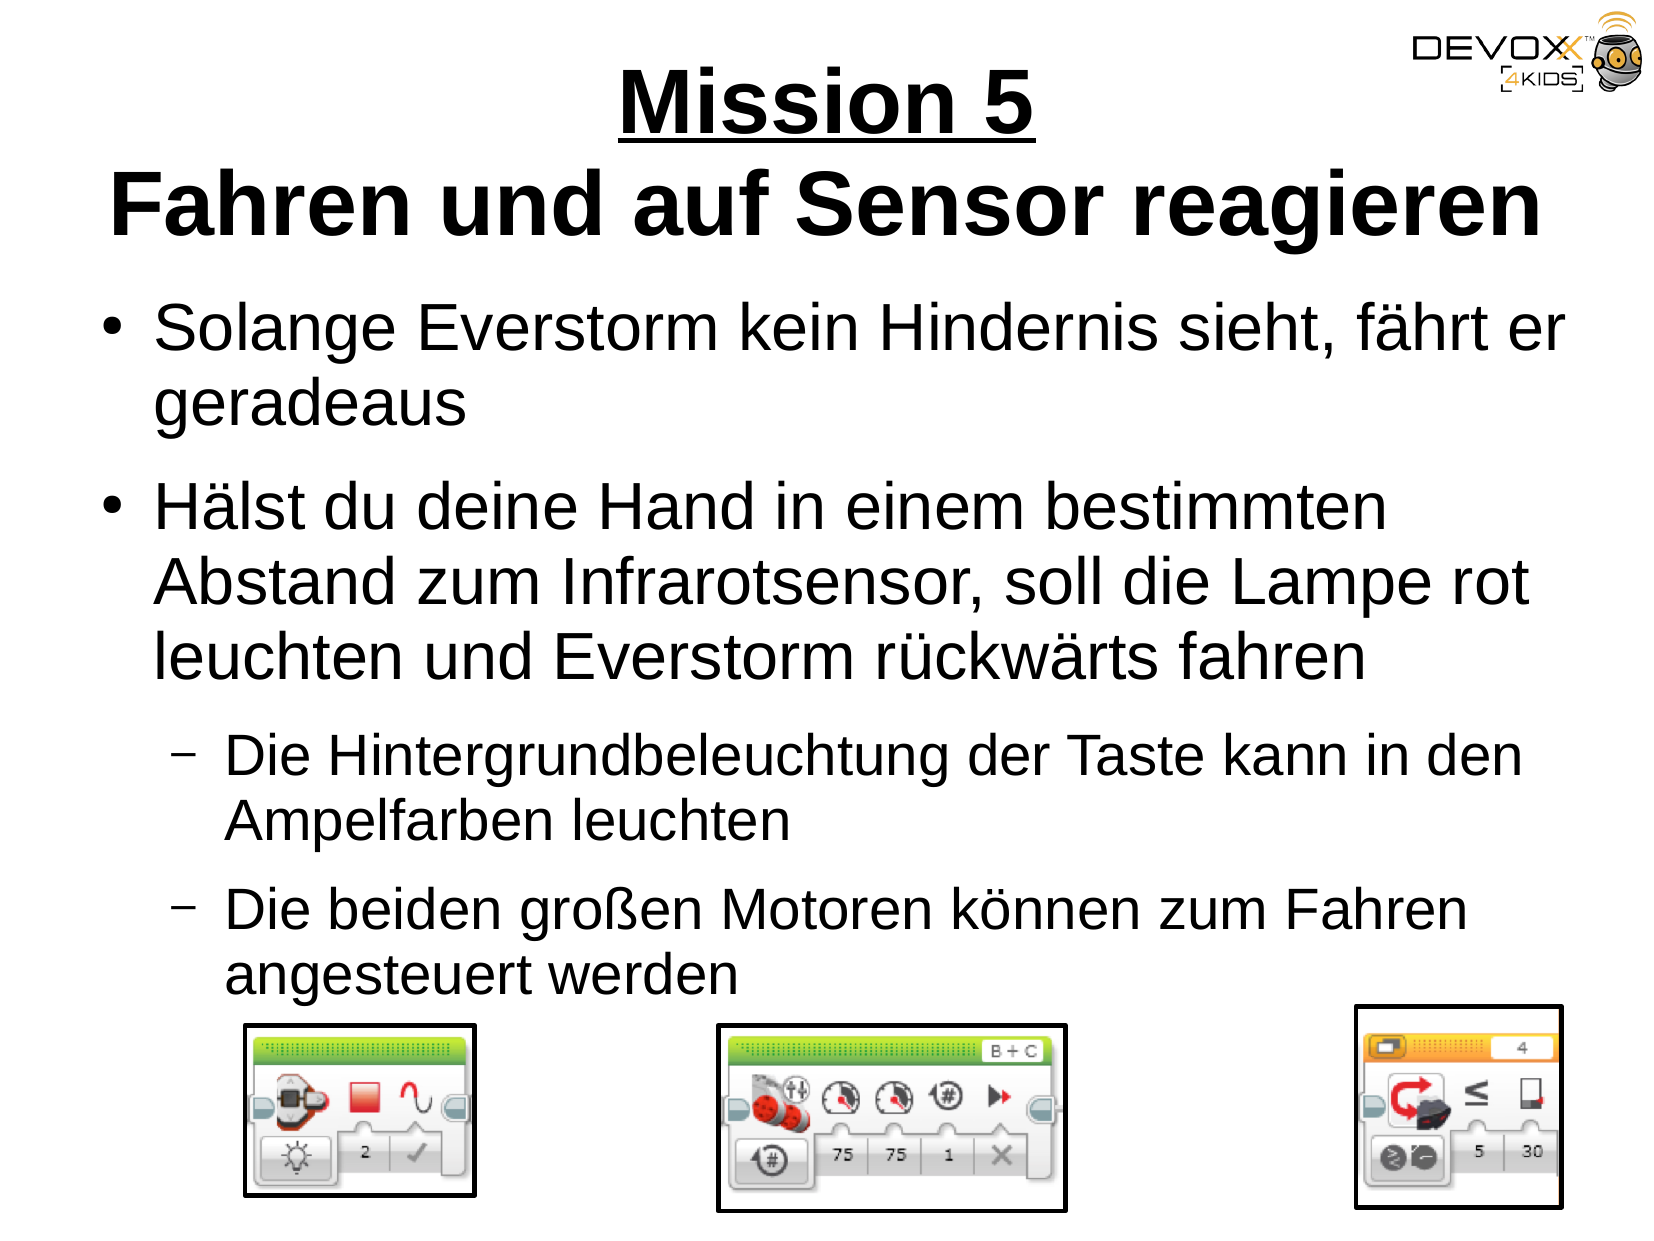

# Mission 5 Fahren und auf Sensor reagieren
Solange Everstorm kein Hindernis sieht, fährt er geradeaus
Hälst du deine Hand in einem bestimmten Abstand zum Infrarotsensor, soll die Lampe rot leuchten und Everstorm rückwärts fahren
Die Hintergrundbeleuchtung der Taste kann in den Ampelfarben leuchten
Die beiden großen Motoren können zum Fahren angesteuert werden